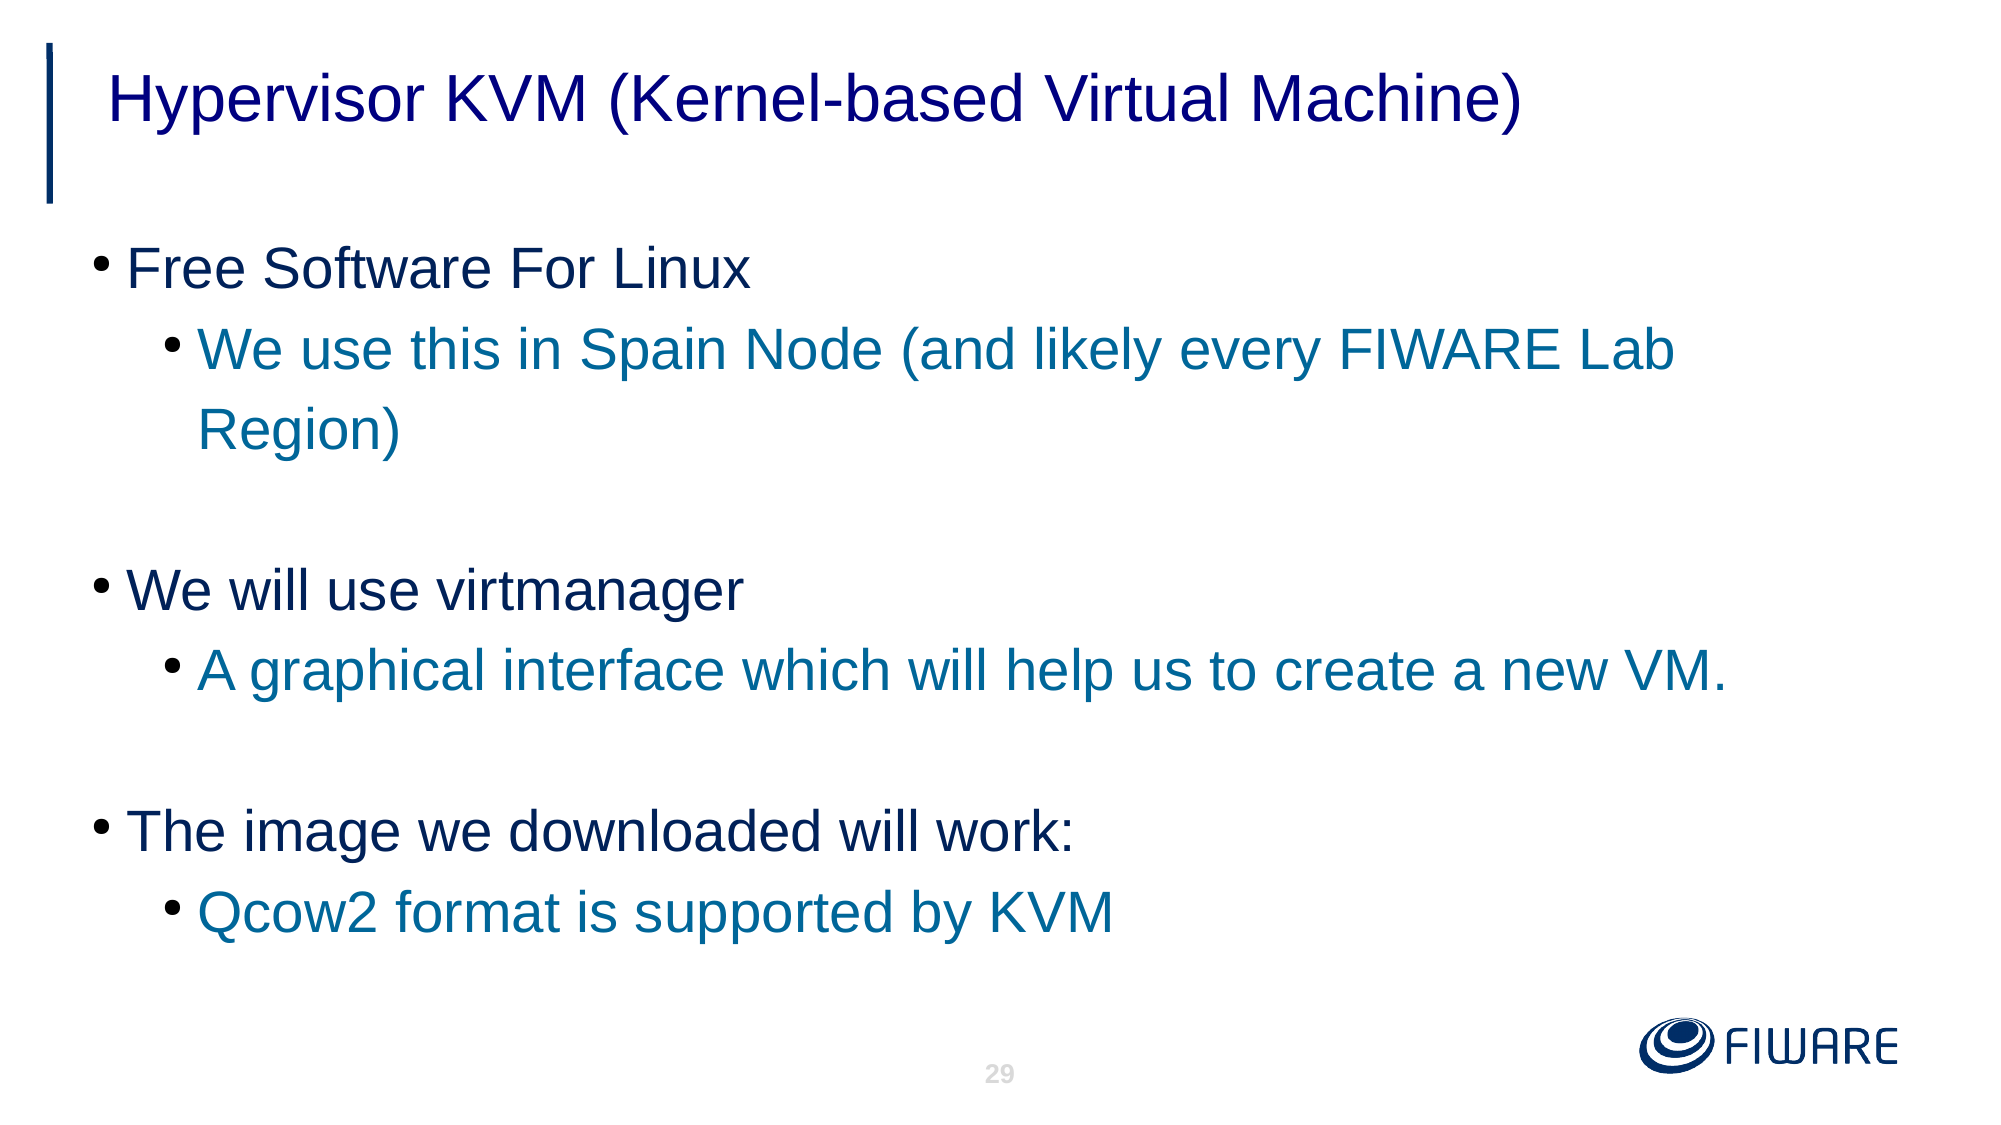

# Hypervisor KVM (Kernel-based Virtual Machine)
Free Software For Linux
We use this in Spain Node (and likely every FIWARE Lab Region)
We will use virtmanager
A graphical interface which will help us to create a new VM.
The image we downloaded will work:
Qcow2 format is supported by KVM